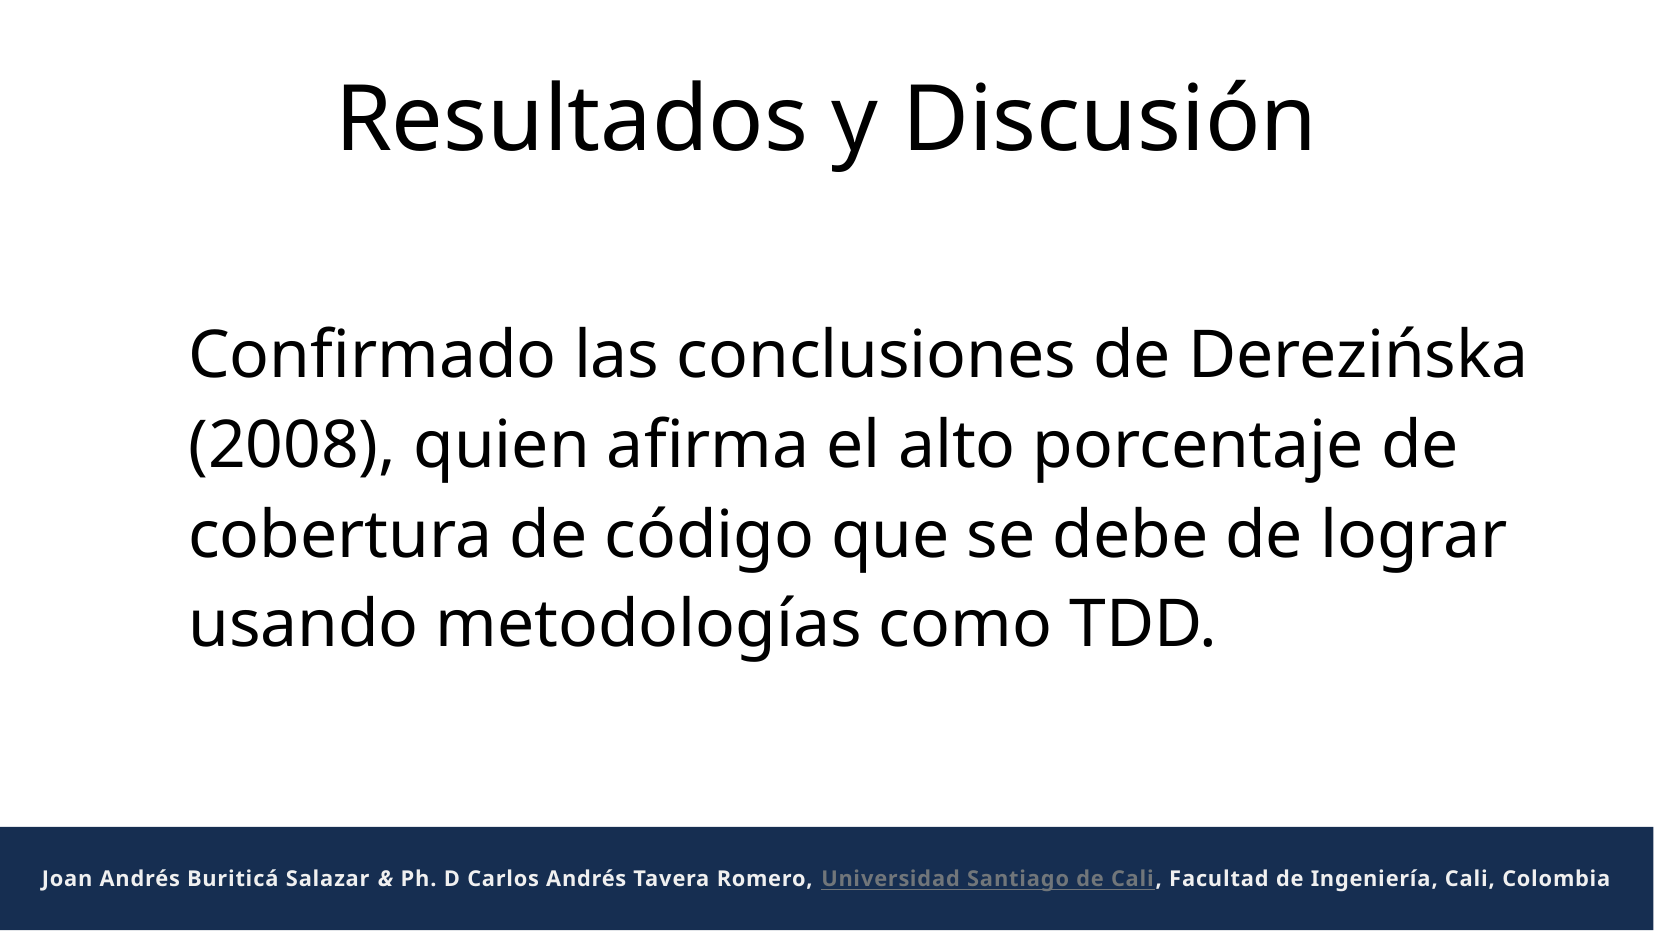

# Resultados y Discusión
Confirmado las conclusiones de Derezińska (2008), quien afirma el alto porcentaje de cobertura de código que se debe de lograr usando metodologías como TDD.